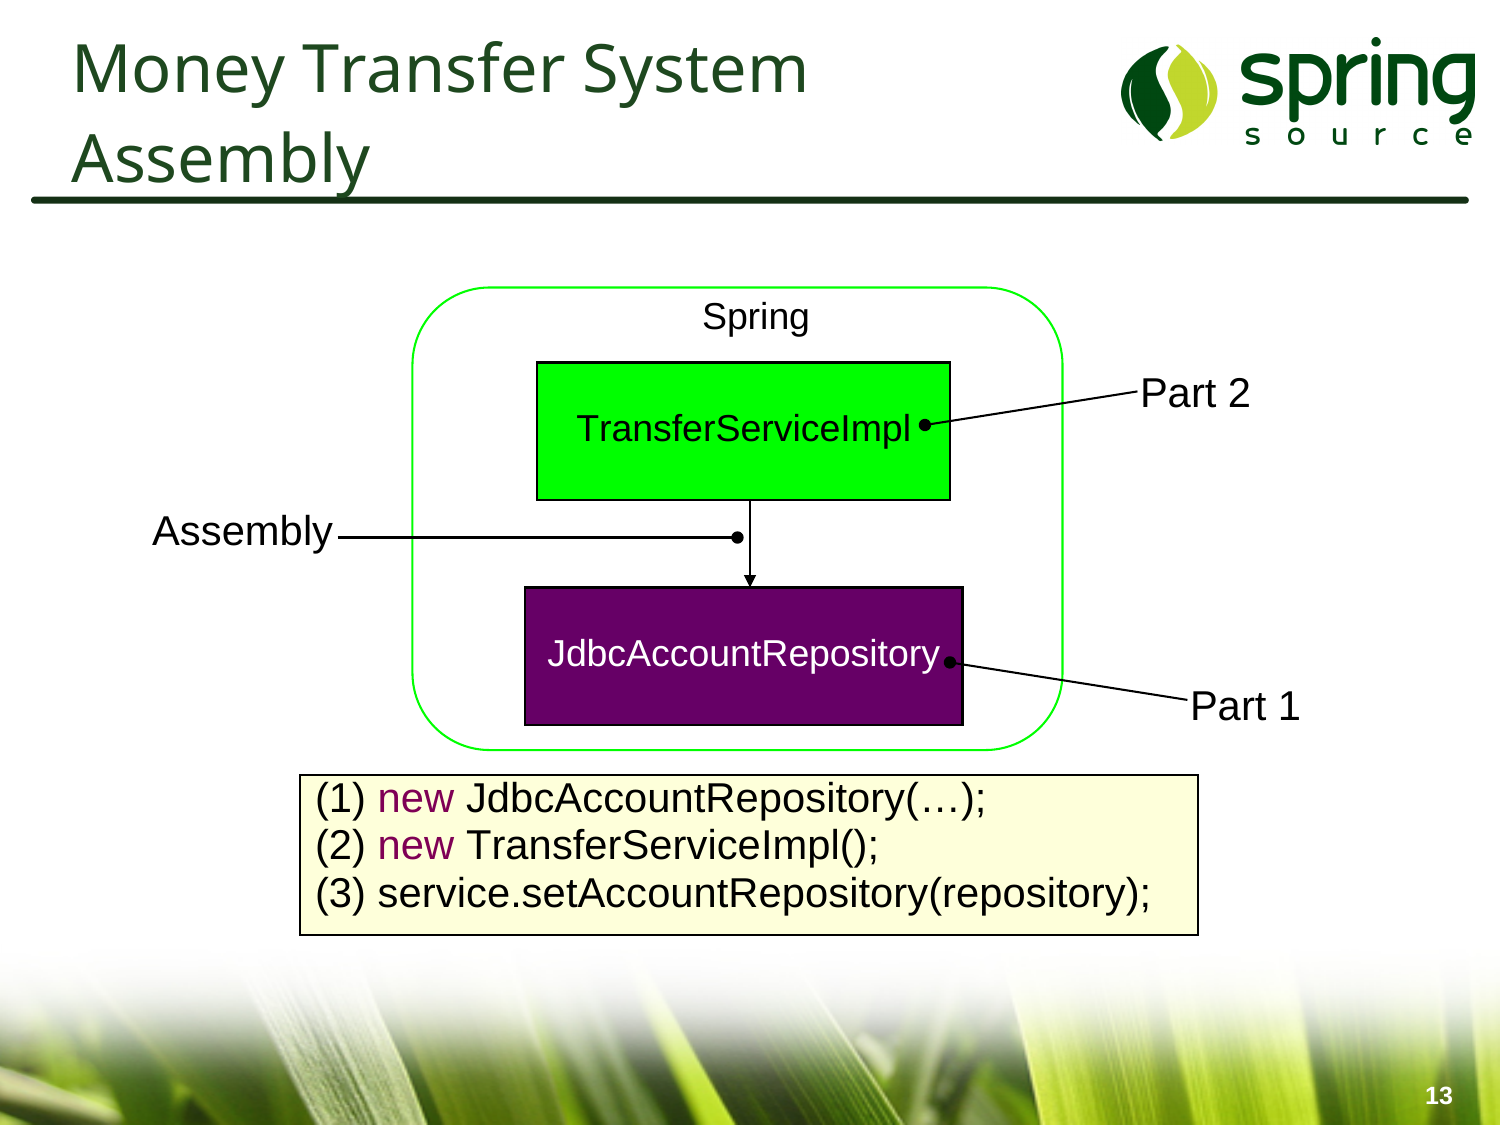

# Money Transfer System Assembly
Spring
TransferServiceImpl
Part 2
Assembly
JdbcAccountRepository
Part 1
(1) new JdbcAccountRepository(…);
(2) new TransferServiceImpl();
(3) service.setAccountRepository(repository);